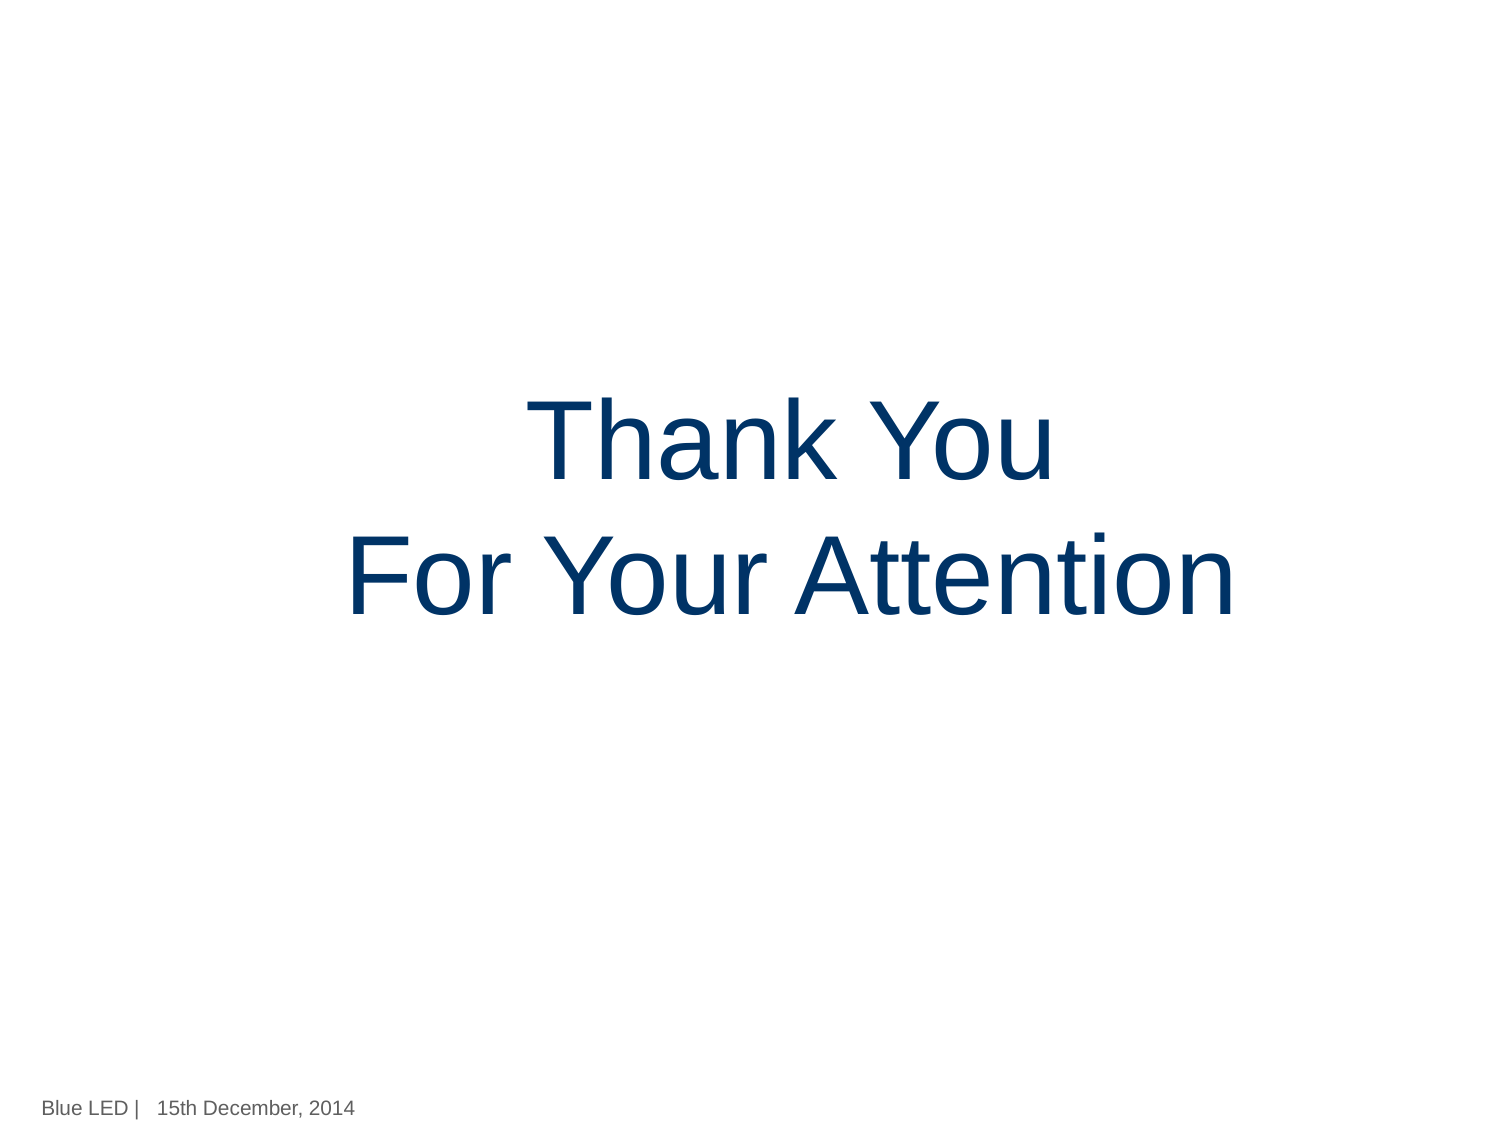

# Thank You For Your Attention
Blue LED | 15th December, 2014